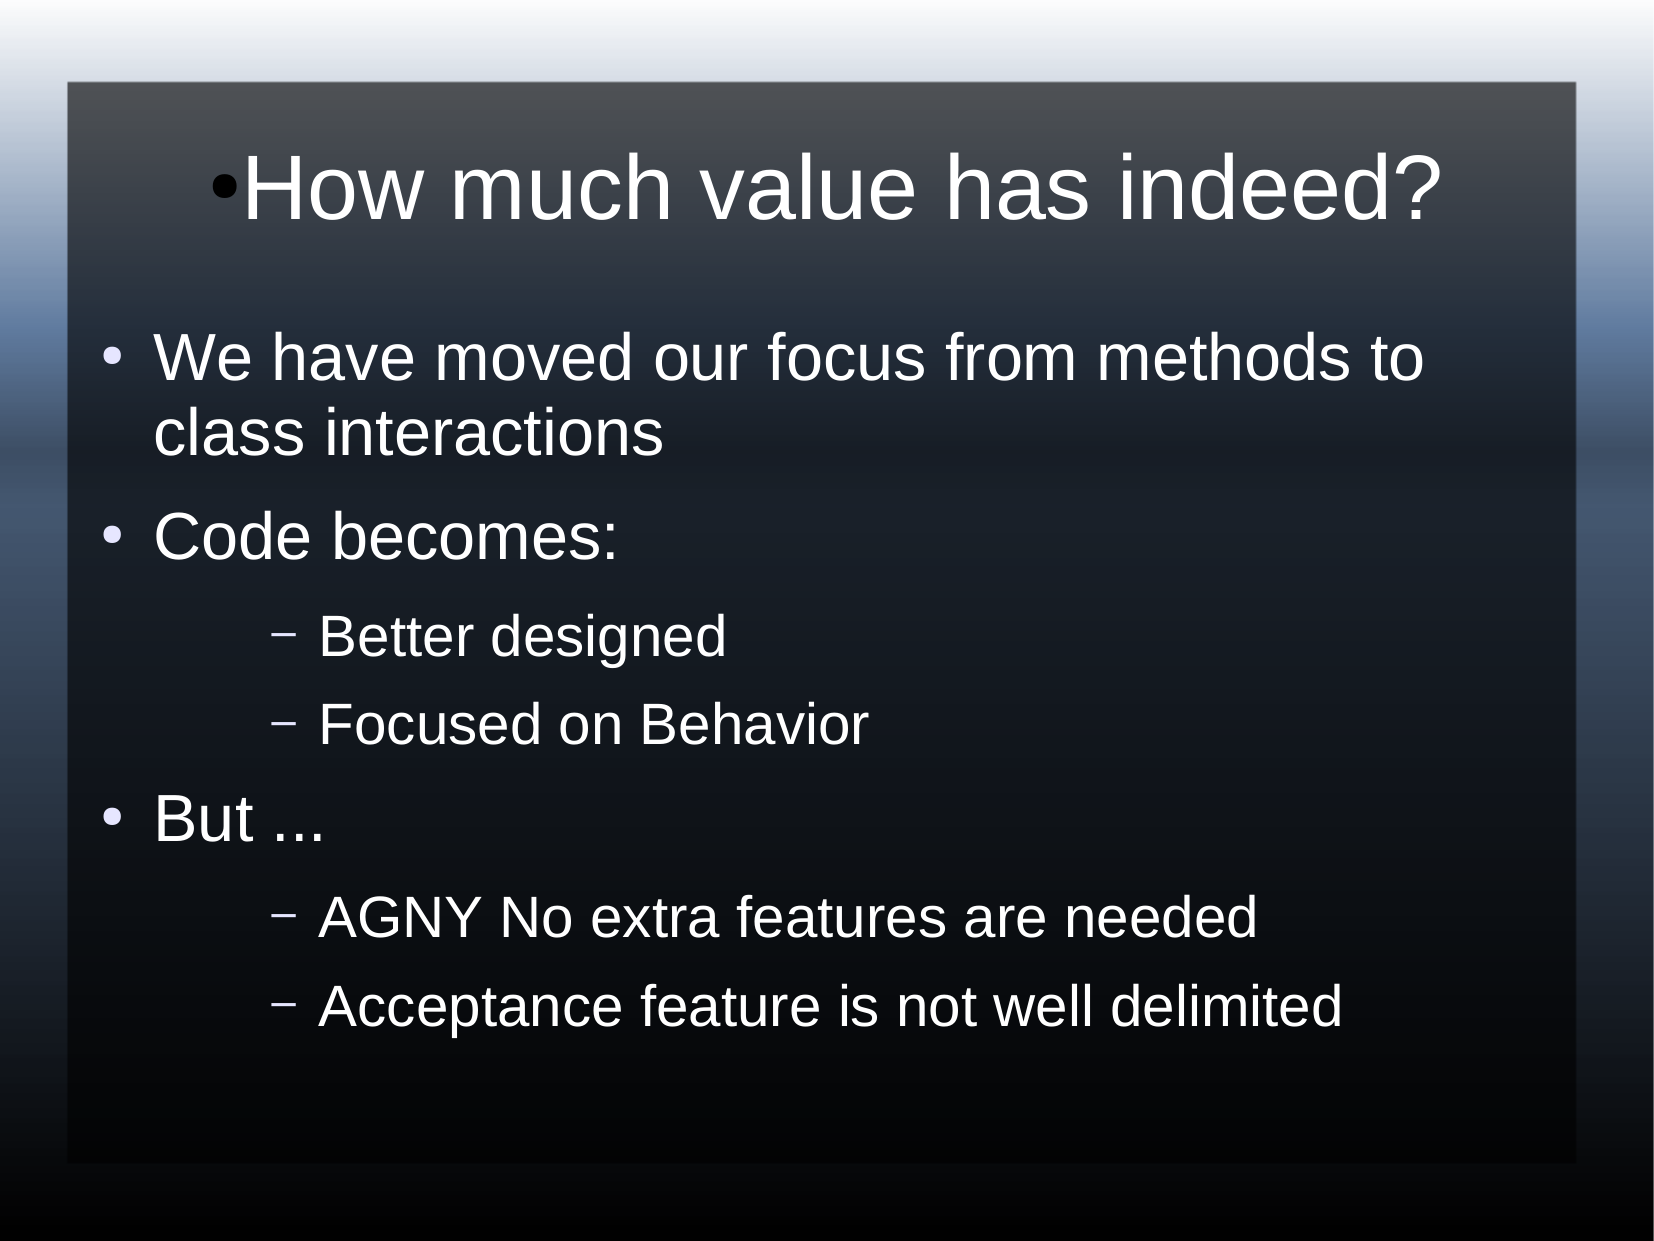

# How much value has indeed?
We have moved our focus from methods to class interactions
Code becomes:
Better designed
Focused on Behavior
But ...
AGNY No extra features are needed
Acceptance feature is not well delimited